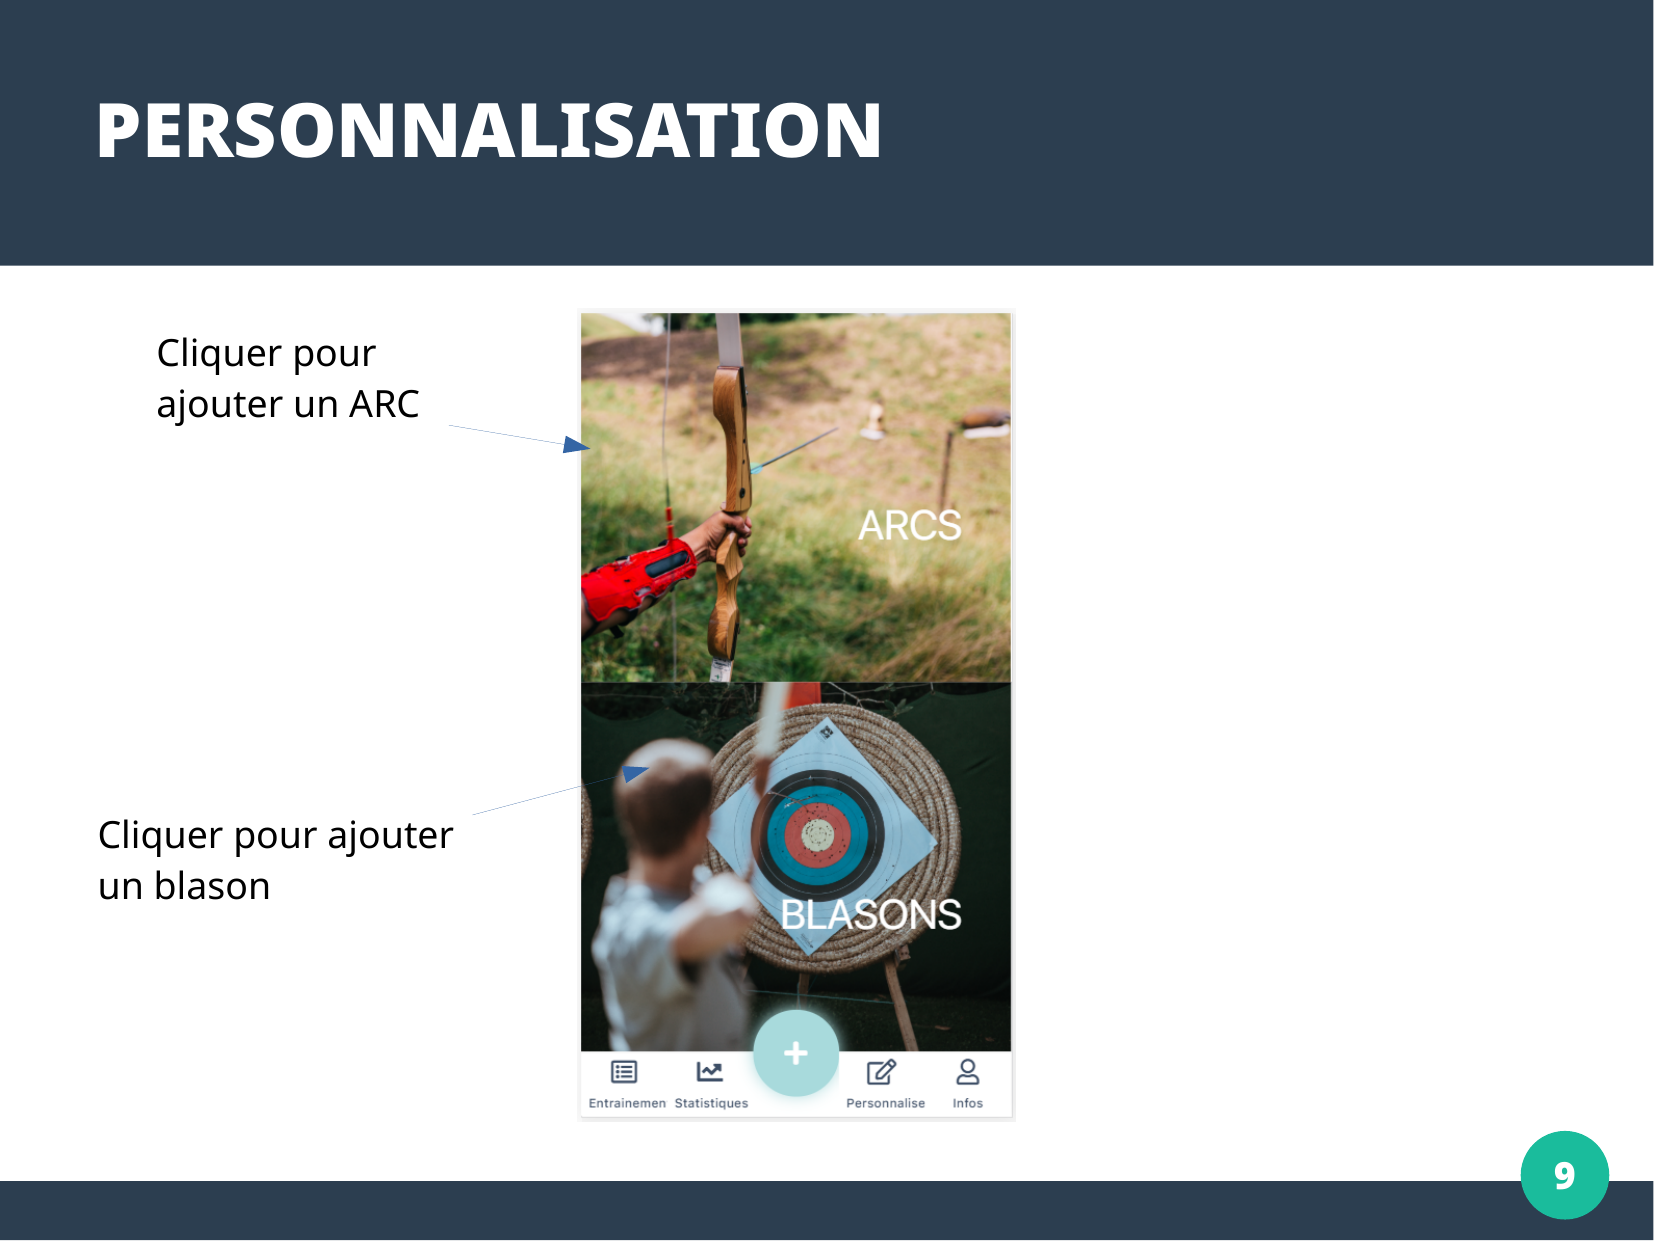

# PERSONNALISATION
Cliquer pour ajouter un ARC
Cliquer pour ajouter un blason
9